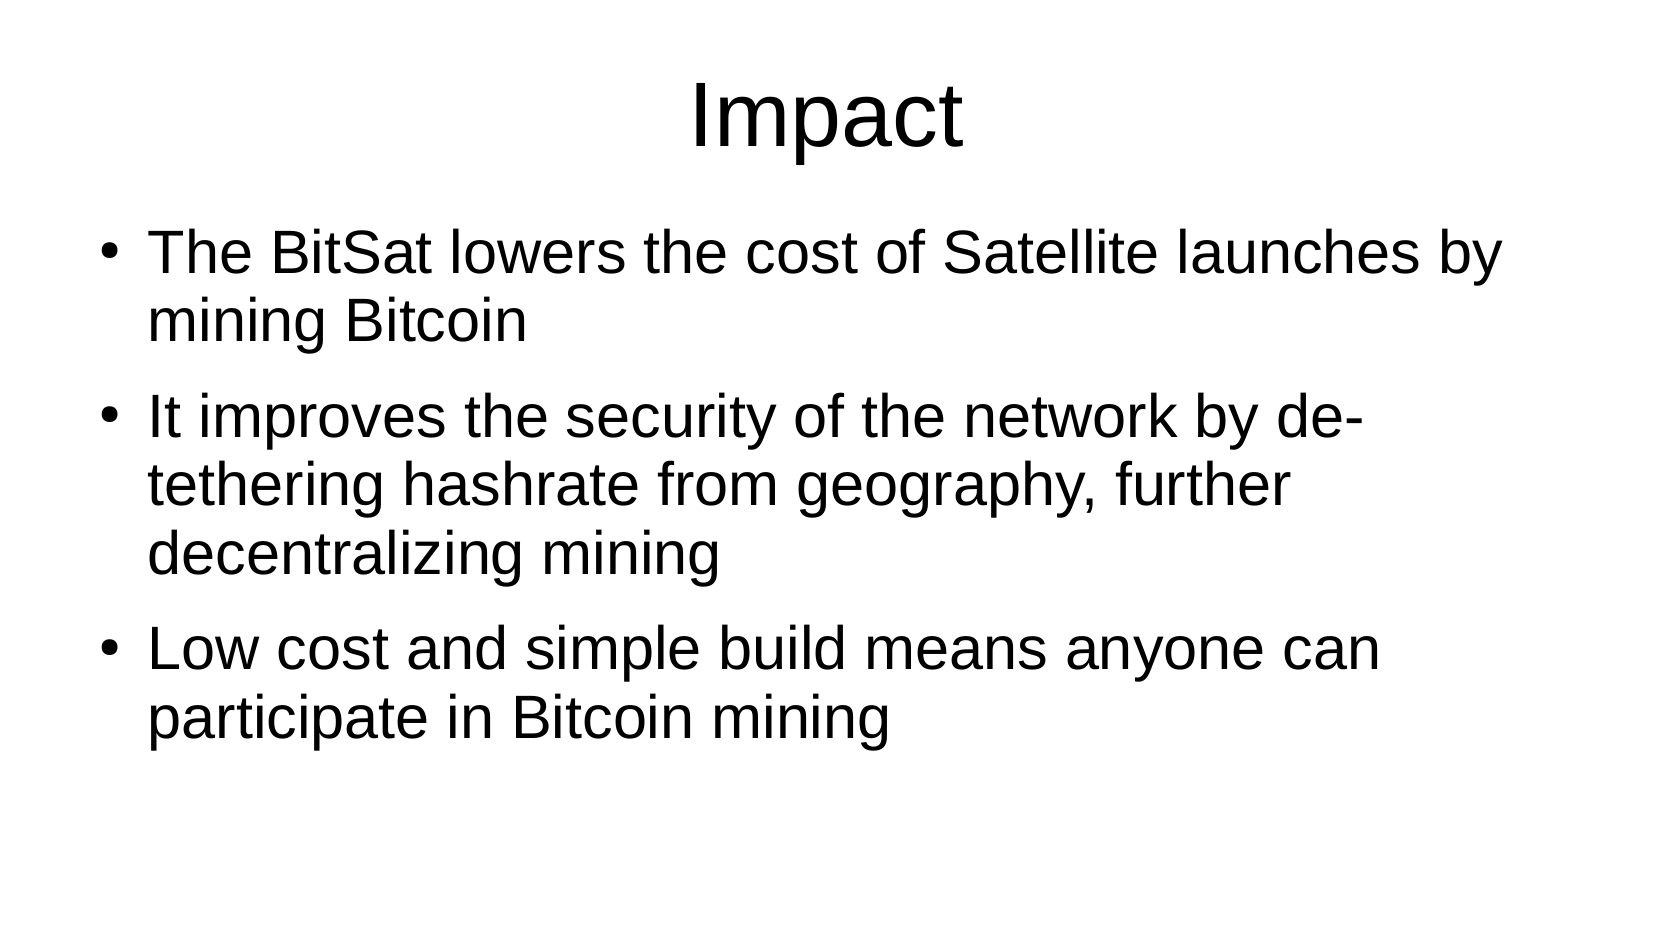

# Impact
The BitSat lowers the cost of Satellite launches by mining Bitcoin
It improves the security of the network by de-tethering hashrate from geography, further decentralizing mining
Low cost and simple build means anyone can participate in Bitcoin mining